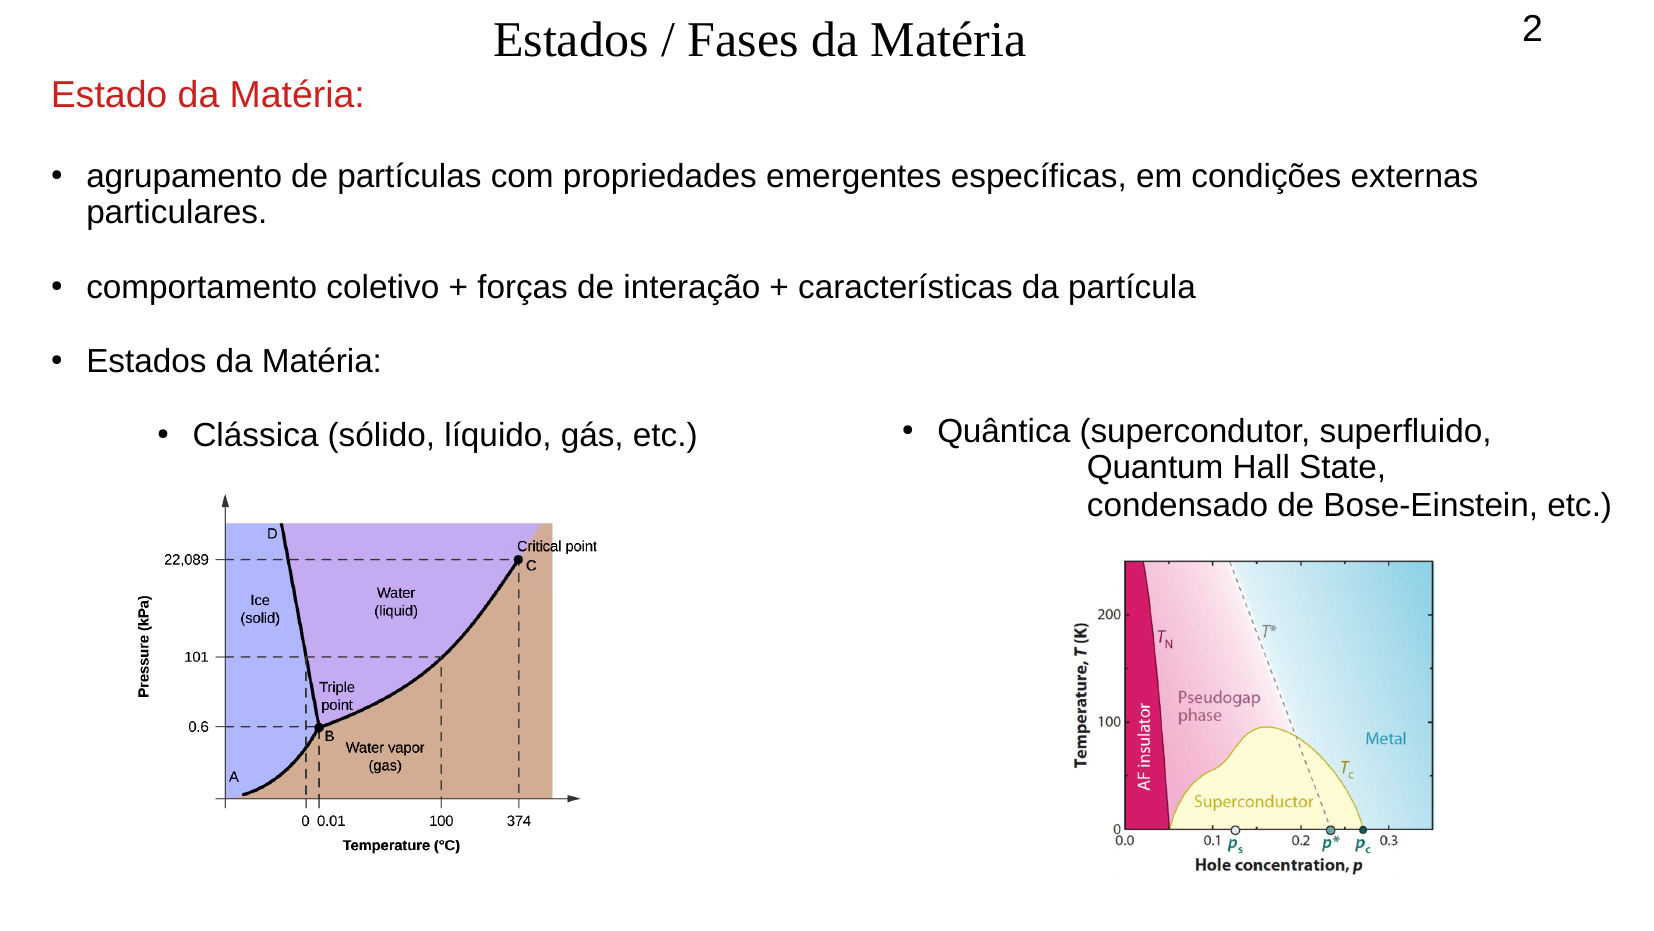

Estados / Fases da Matéria
Estado da Matéria:
agrupamento de partículas com propriedades emergentes específicas, em condições externas particulares.
comportamento coletivo + forças de interação + características da partícula
Estados da Matéria:
Clássica (sólido, líquido, gás, etc.)
Quântica (supercondutor, superfluido,
 Quantum Hall State,
 condensado de Bose-Einstein, etc.)